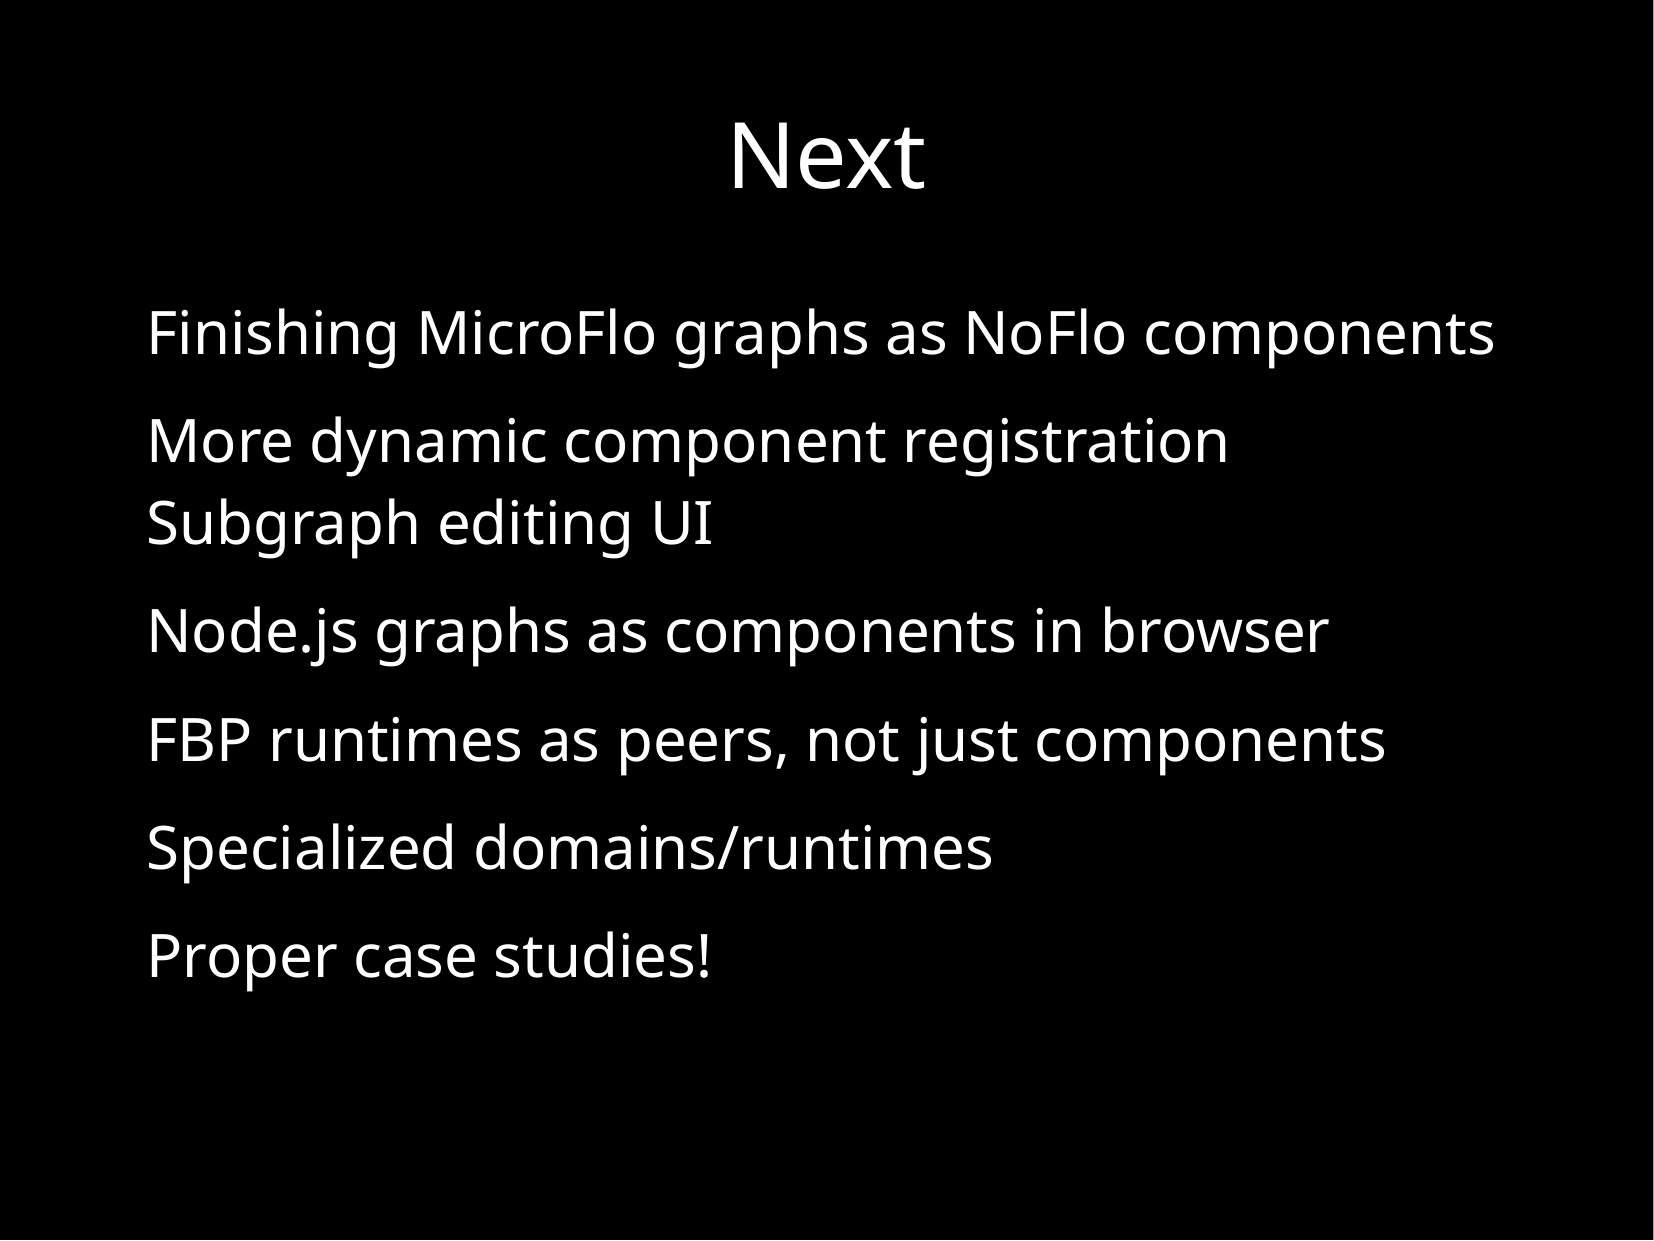

# Next
Finishing MicroFlo graphs as NoFlo components
More dynamic component registration
Subgraph editing UI
Node.js graphs as components in browser
FBP runtimes as peers, not just components
Specialized domains/runtimes
Proper case studies!